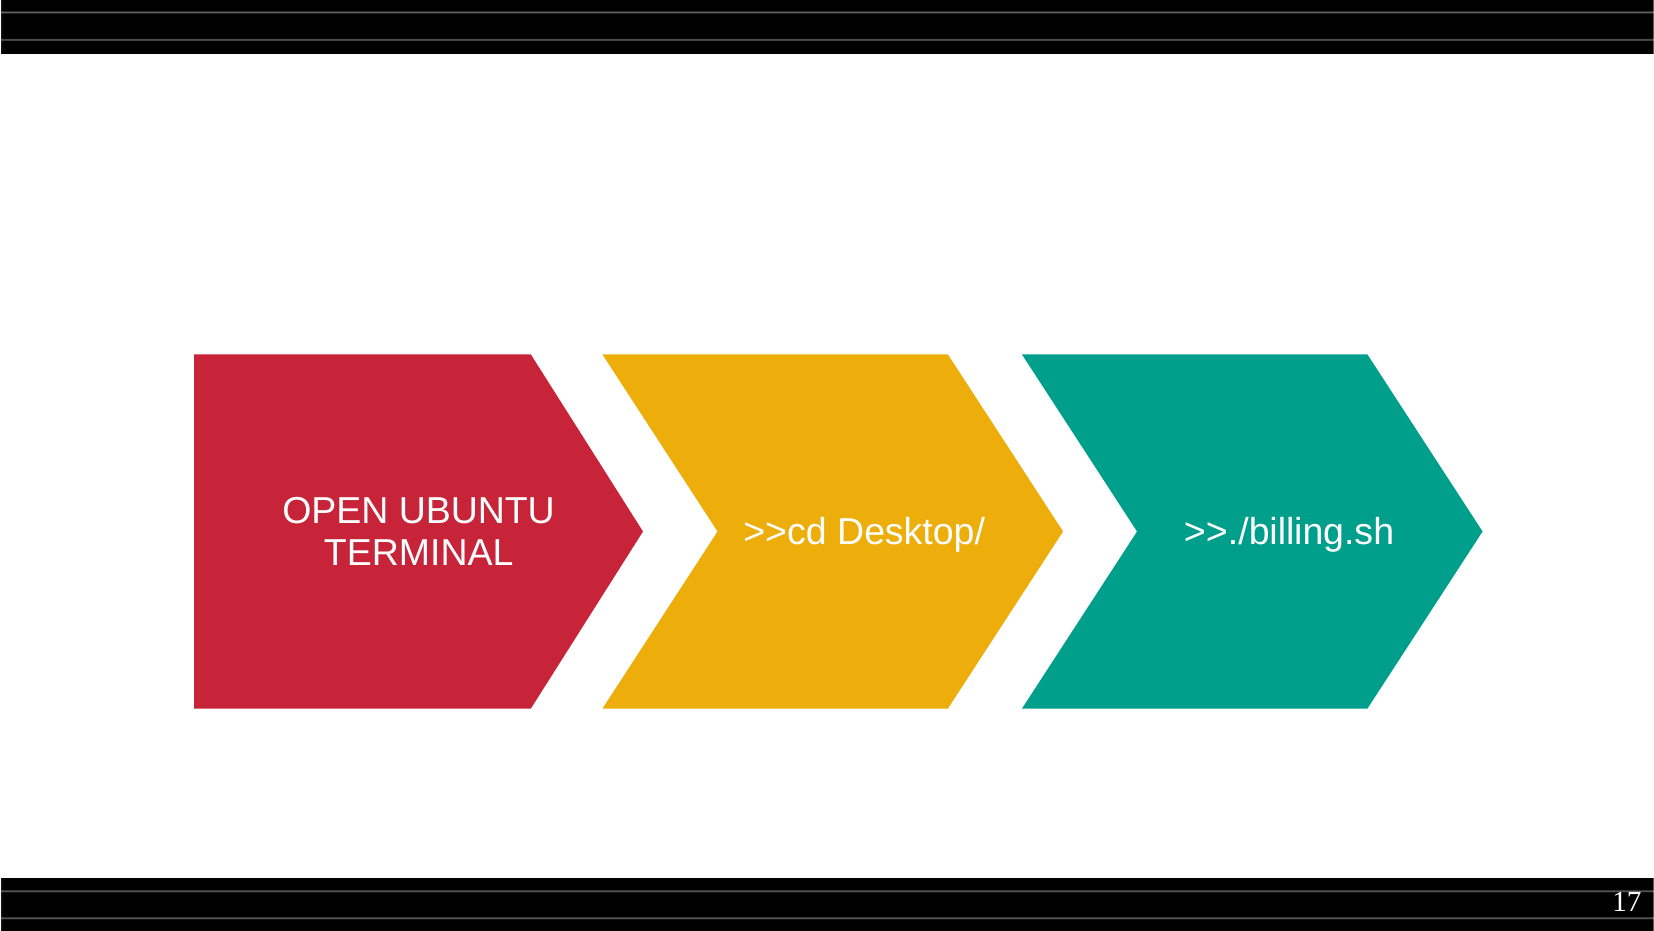

#
OPEN UBUNTU
TERMINAL
 >>cd Desktop/
 >>./billing.sh